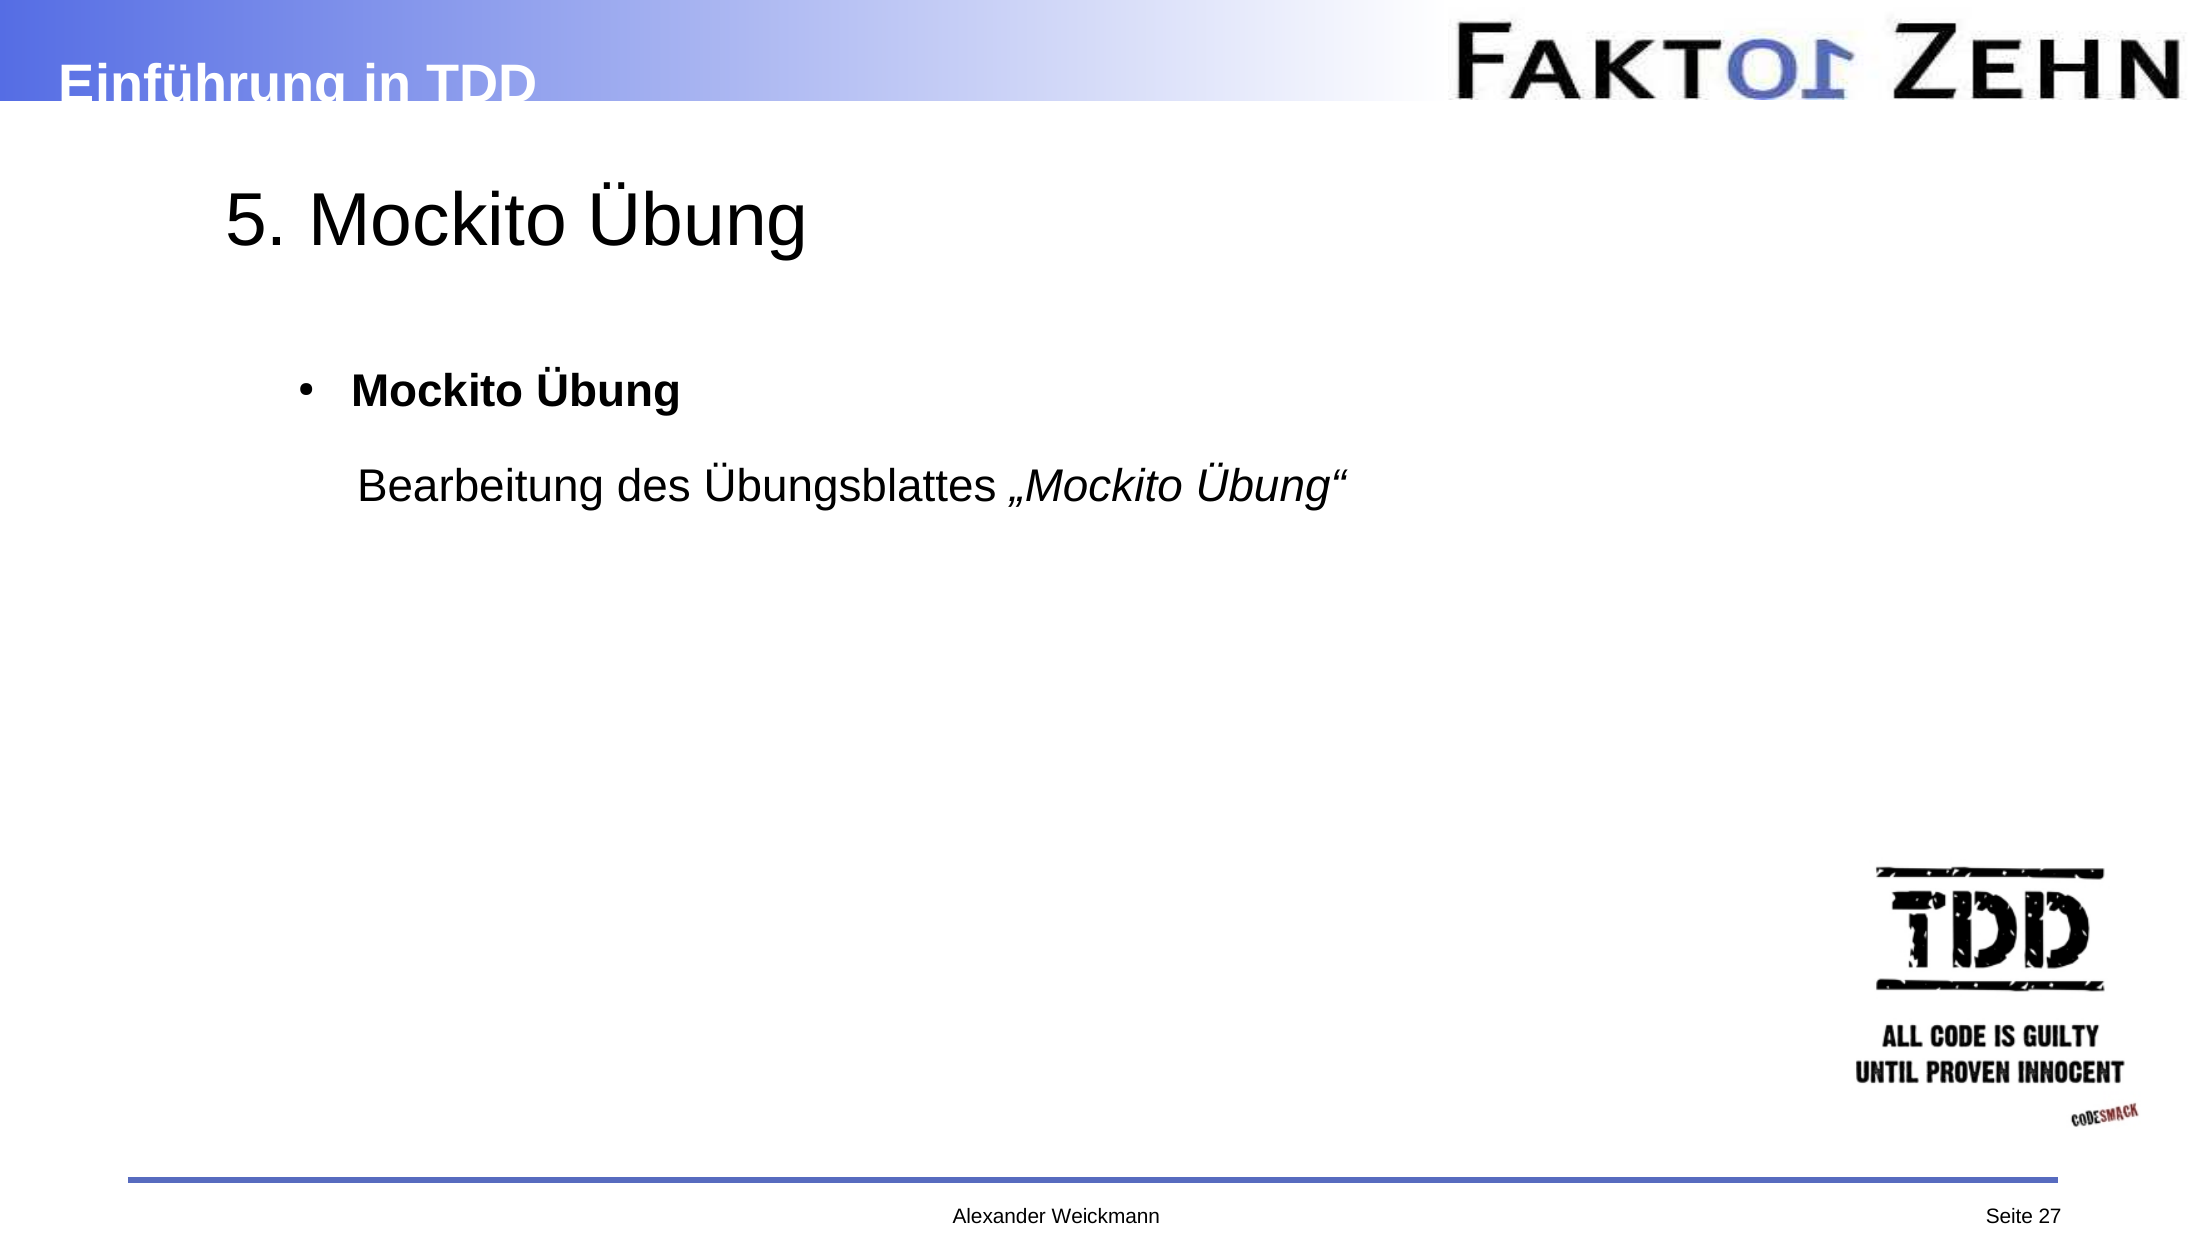

# 5. Mockito Übung
Mockito Übung
 	Bearbeitung des Übungsblattes „Mockito Übung“